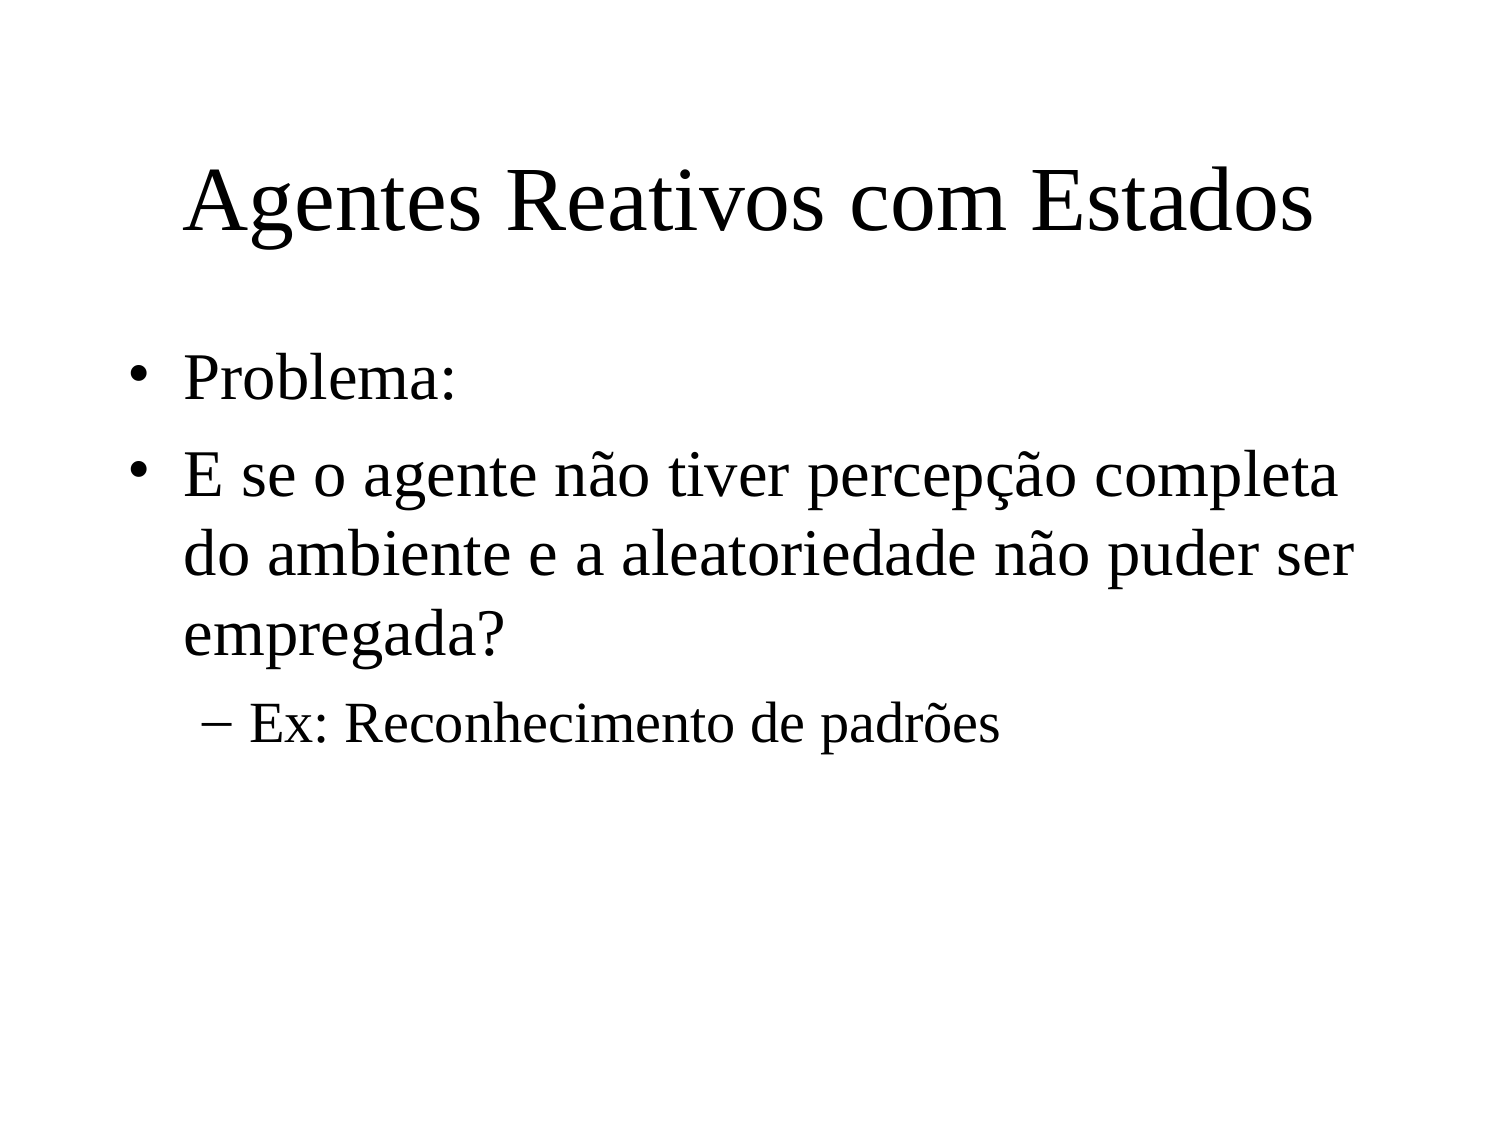

# Agentes Reativos com Estados
Problema:
E se o agente não tiver percepção completa do ambiente e a aleatoriedade não puder ser empregada?
Ex: Reconhecimento de padrões